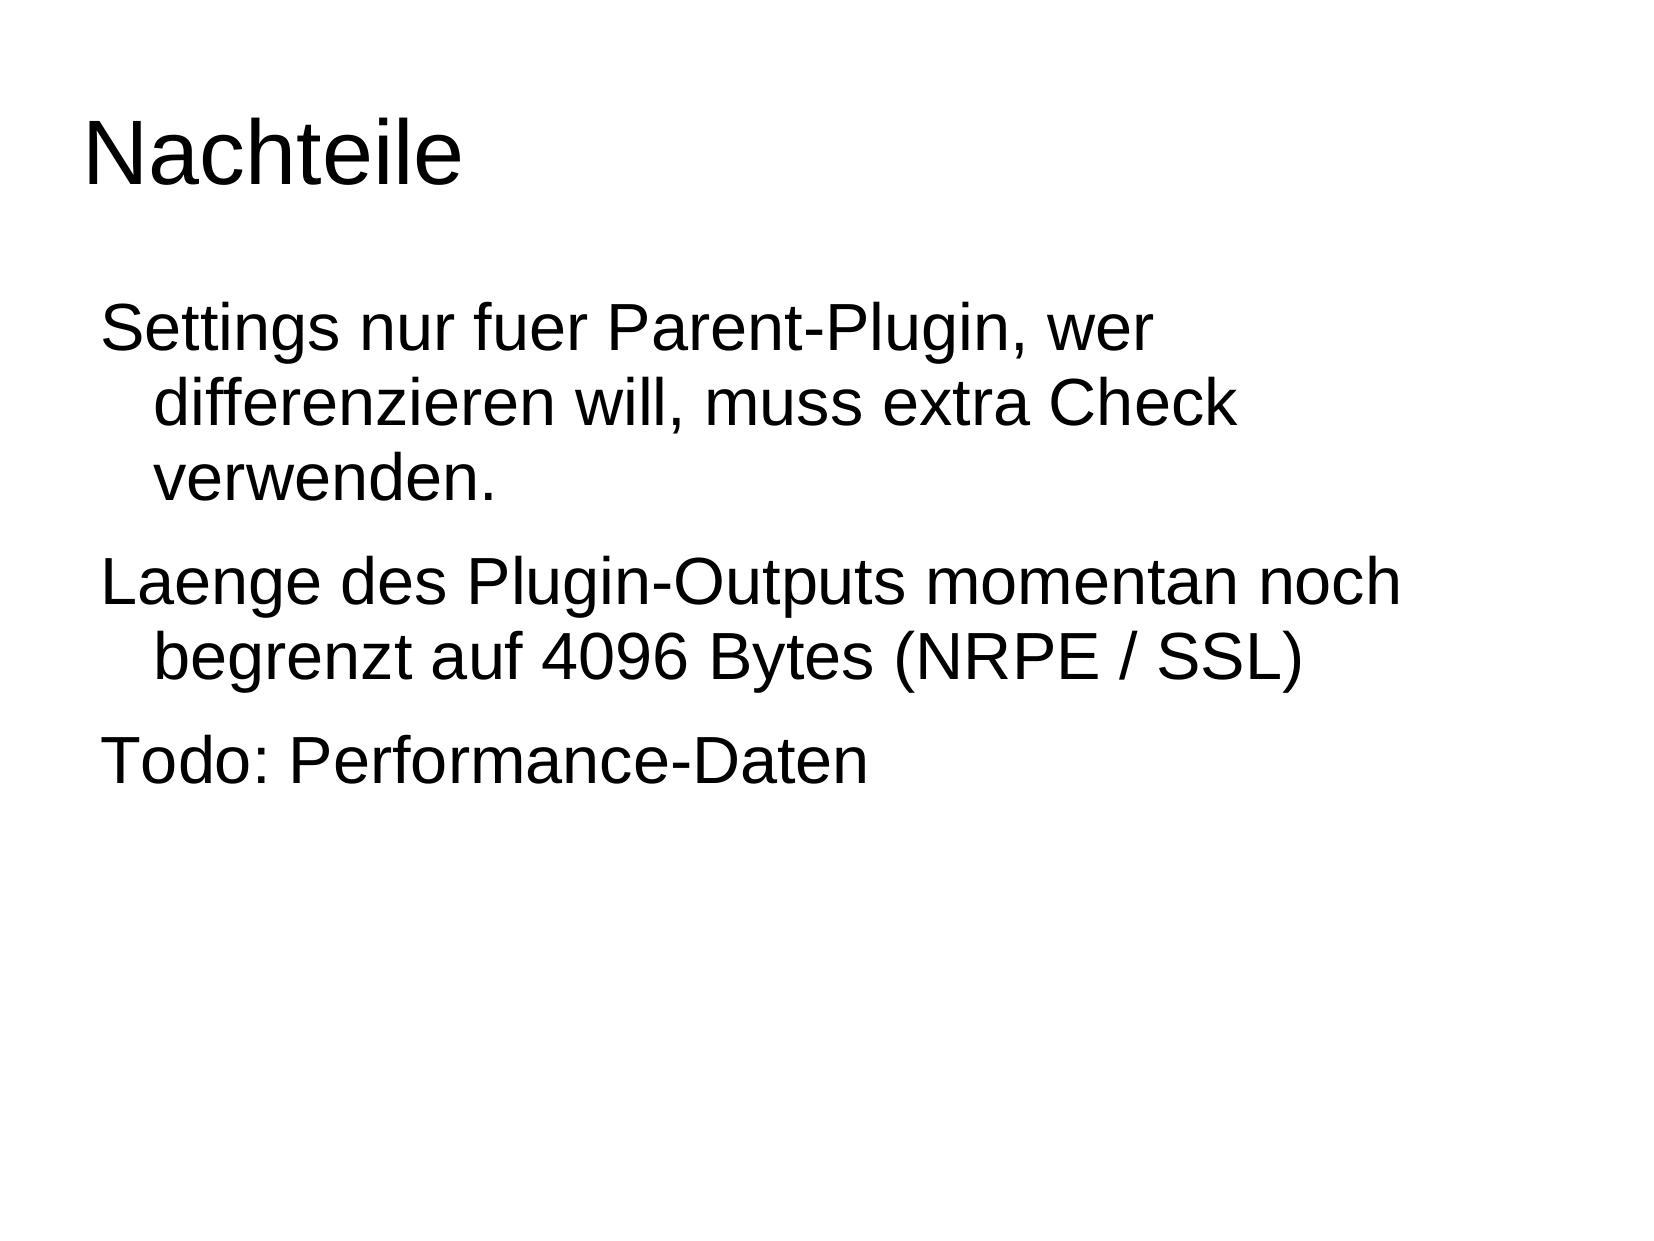

# Nachteile
Settings nur fuer Parent-Plugin, wer differenzieren will, muss extra Check verwenden.
Laenge des Plugin-Outputs momentan noch begrenzt auf 4096 Bytes (NRPE / SSL)
Todo: Performance-Daten